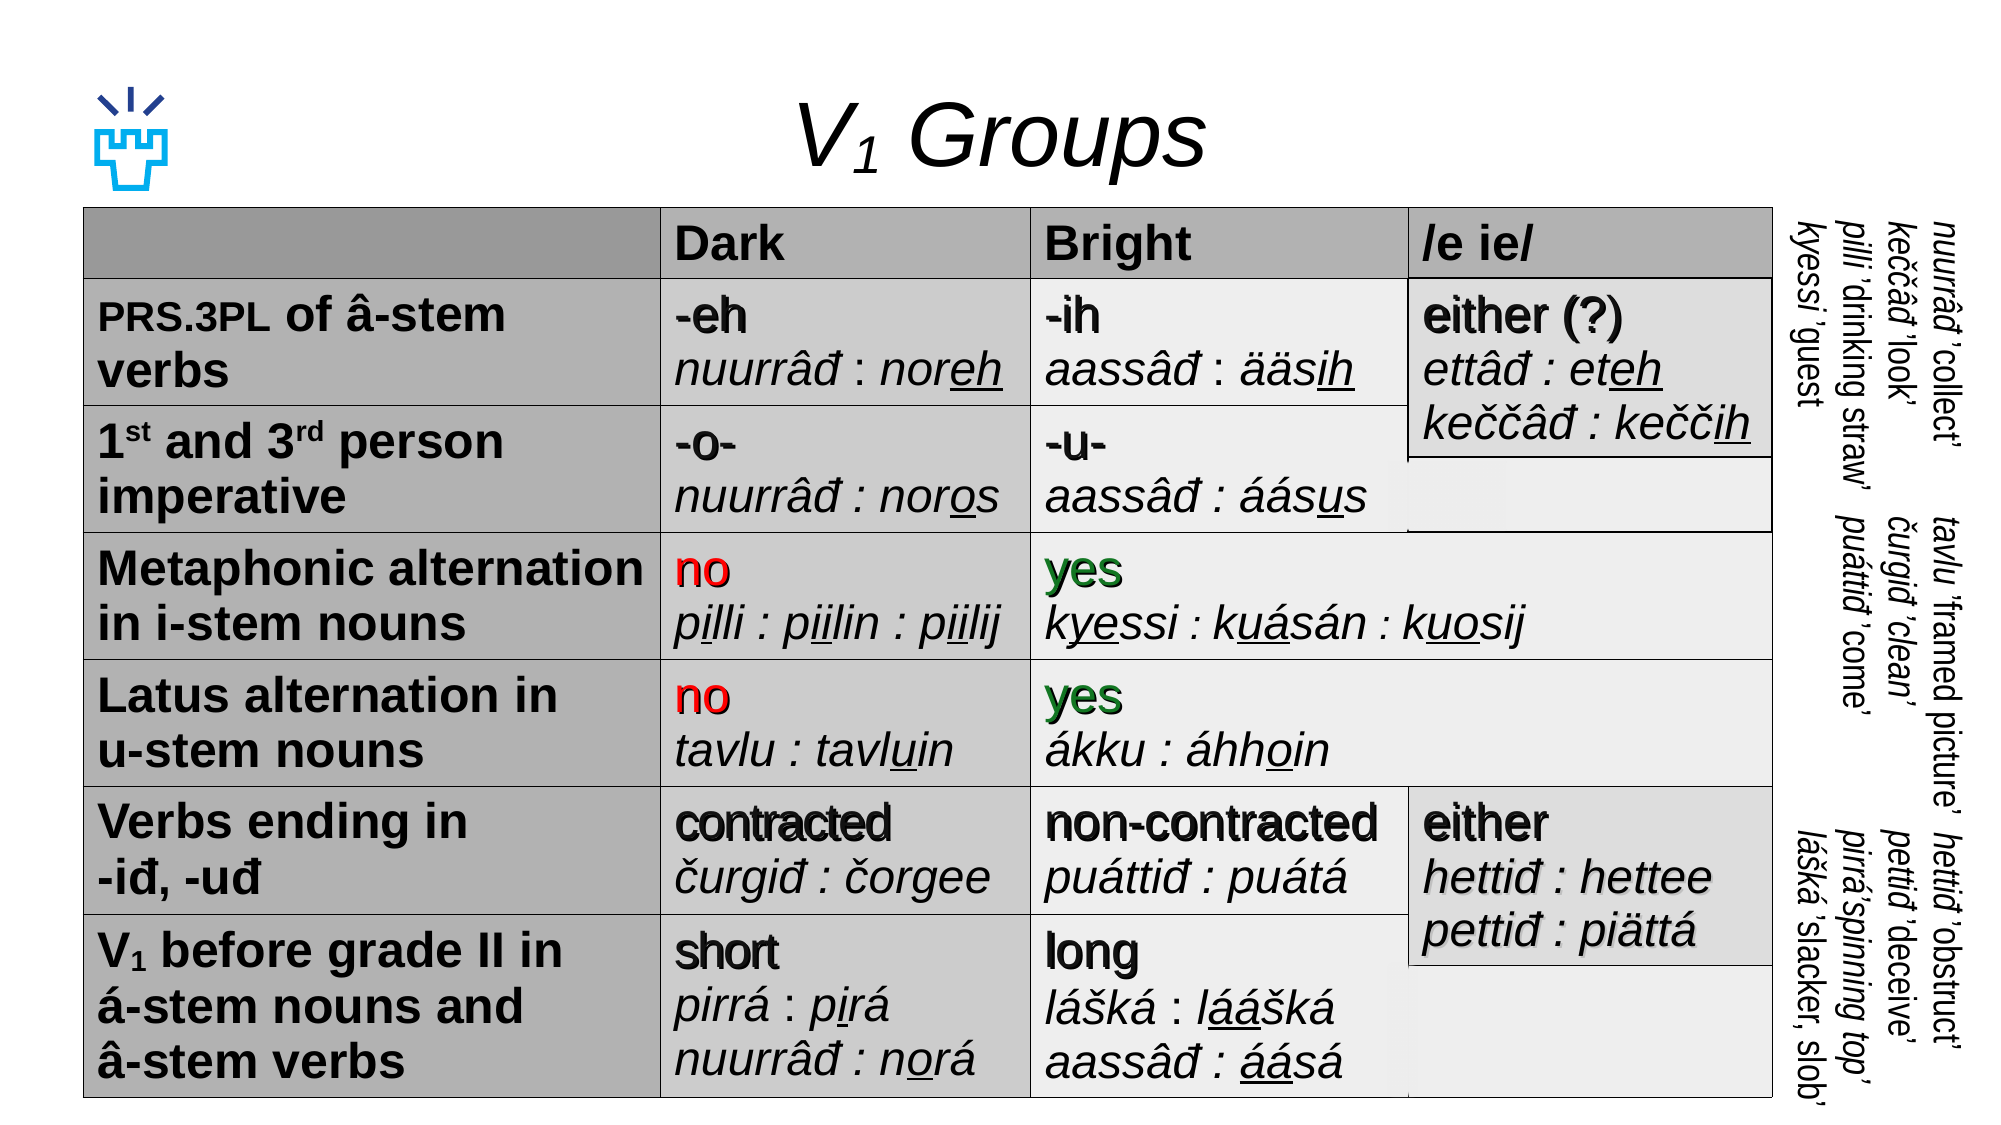

# V1 Groups
| | Dark | Bright | /e ie/ |
| --- | --- | --- | --- |
| PRS.3PL of â-stem verbs | -eh nuurrâđ : noreh | -ih aassâđ : ääsih | either (?) ettâđ : eteh keččâđ : keččih |
| 1st and 3rd person imperative | -o- nuurrâđ : noros | -u- aassâđ : áásus | |
| | | | |
| Metaphonic alternation in i-stem nouns | no pilli : piilin : piilij | yes kyessi : kuásán : kuosij | |
| Latus alternation in u-stem nouns | no tavlu : tavluin | yes ákku : áhhoin | |
| Verbs ending in -iđ, -uđ | contracted čurgiđ : čorgee | non-contracted puáttiđ : puátá | either hettiđ : hettee pettiđ : piättá |
| V1 before grade II in á-stem nouns and â-stem verbs | short pirrá : pirá nuurrâđ : norá | long lášká : láášká aassâđ : áásá | |
| | | | |
nuurrâđ ’collect’	tavlu ’framed picture’ hettiđ ’obstruct’
keččâđ ’look’		čurgiđ ’clean’		 pettiđ ’deceive’
pilli ’drinking straw’	puáttiđ ’come’		 pirrá’spinning top’
kyessi ’guest						 lášká ’slacker, slob’
https://github.com/tkoukkar/anaraskiela/blob/master/Koukkari_Tuomas-CIFUXIII-oovdanpyehtim.pdf